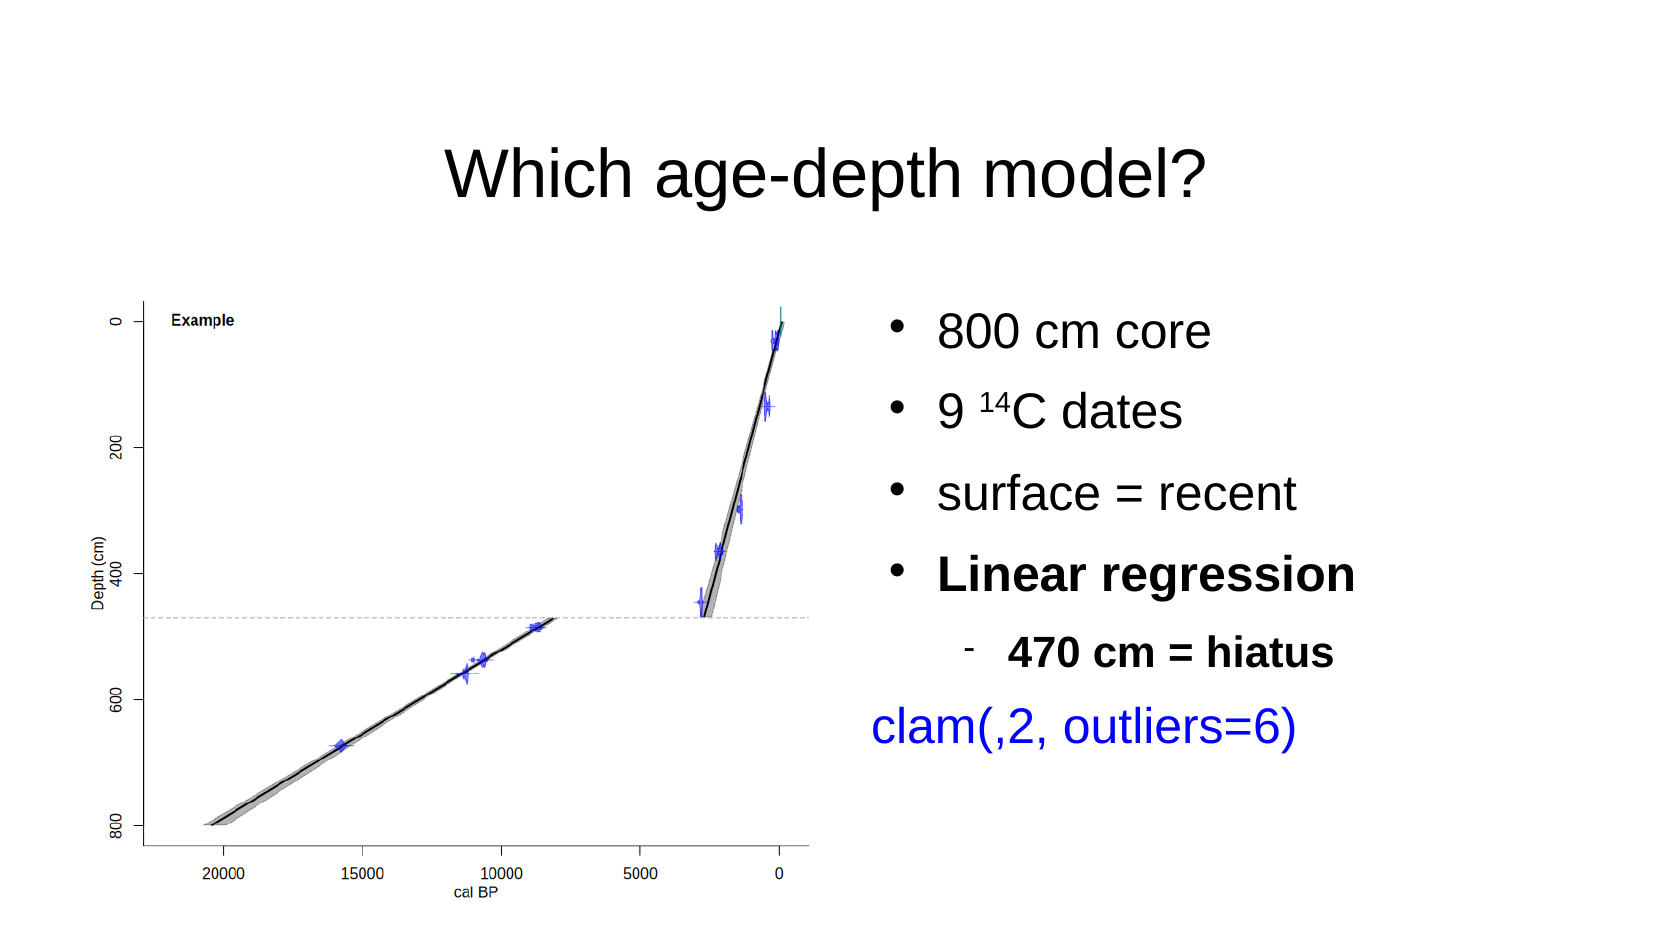

Which age-depth model?
800 cm core
9 14C dates
surface = recent
Linear regression
470 cm = hiatus
clam(,2, outliers=6)